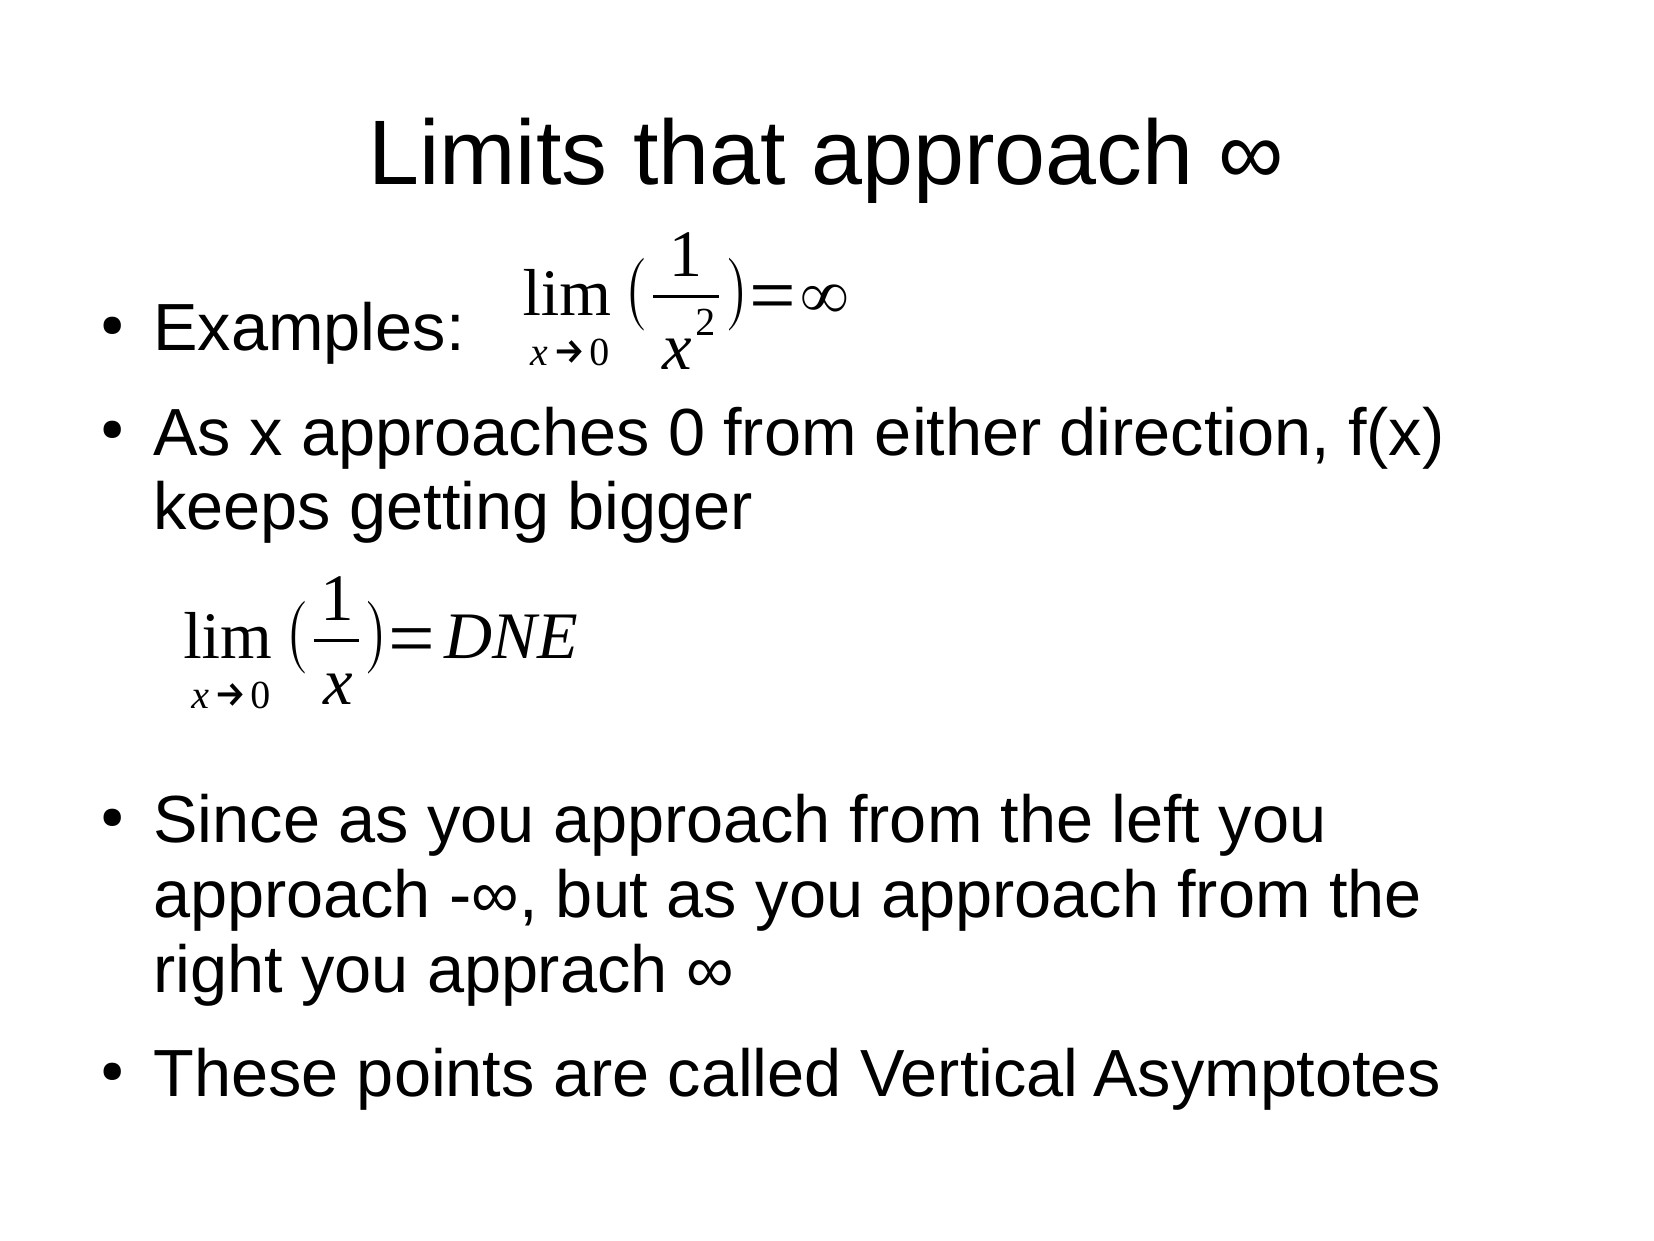

# Limits that approach ∞
Examples:
As x approaches 0 from either direction, f(x) keeps getting bigger
Since as you approach from the left you approach -∞, but as you approach from the right you apprach ∞
These points are called Vertical Asymptotes